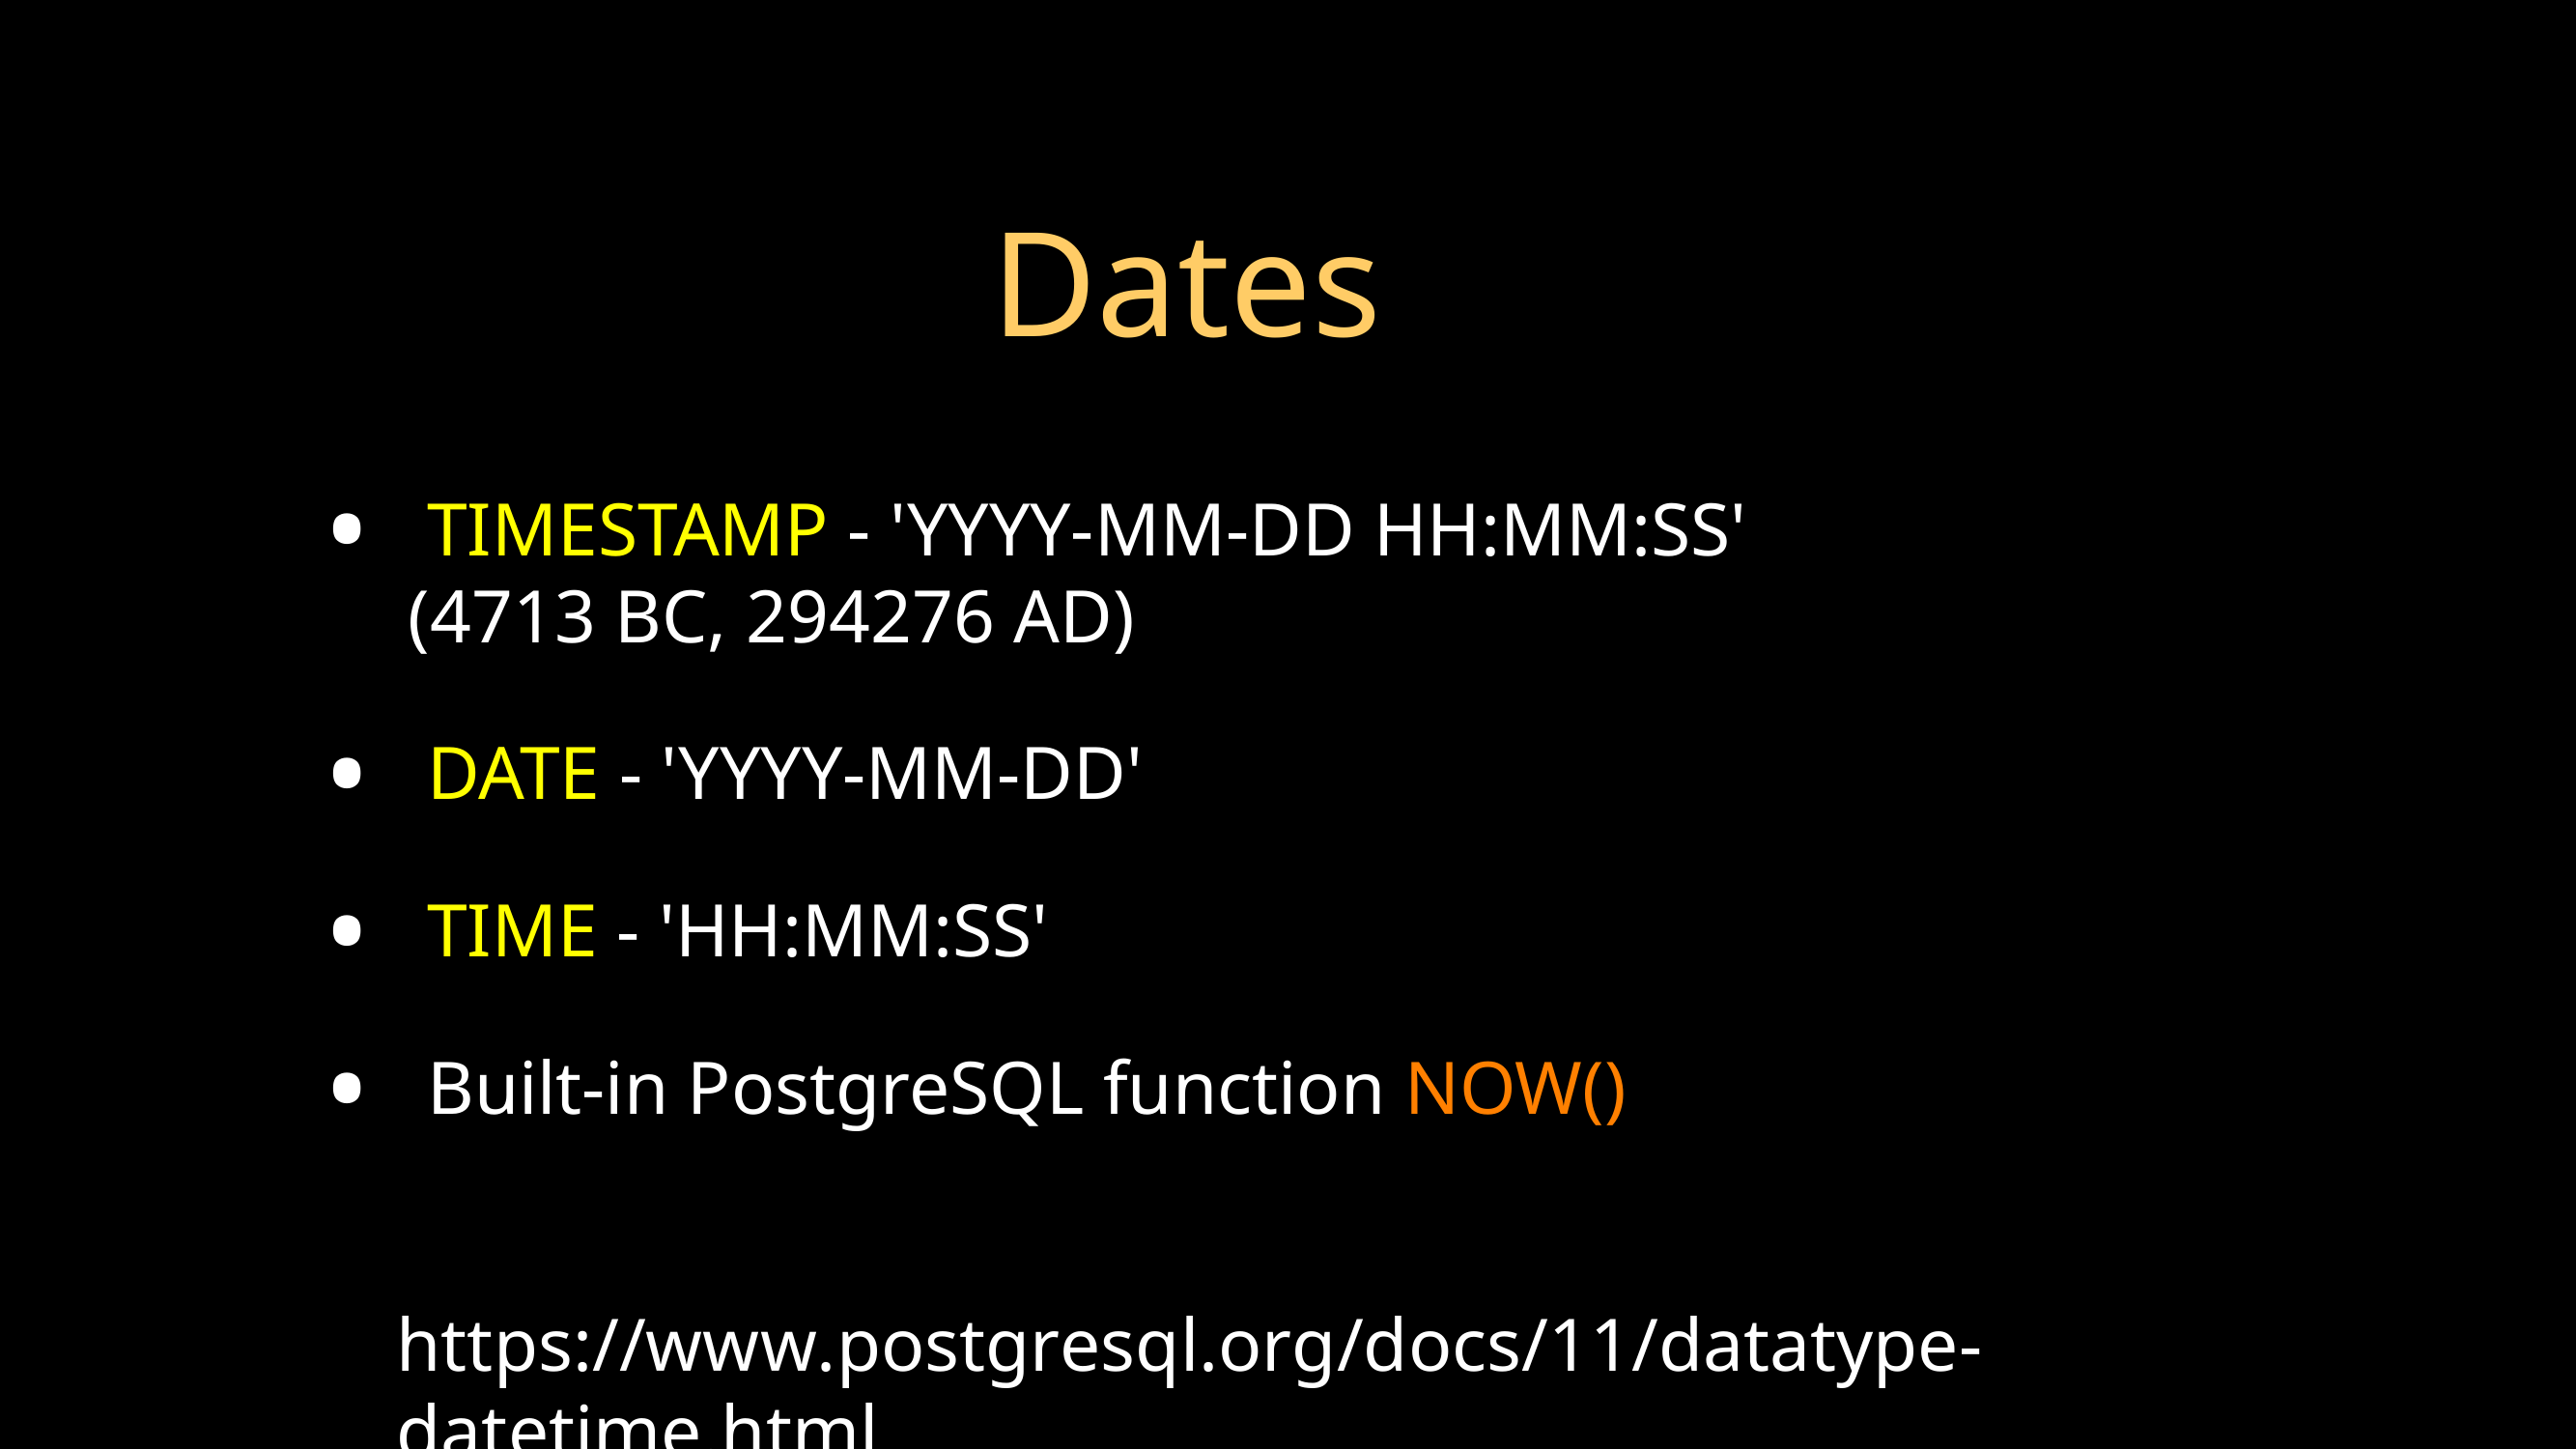

# Dates
 TIMESTAMP - 'YYYY-MM-DD HH:MM:SS'
(4713 BC, 294276 AD)
 DATE - 'YYYY-MM-DD'
 TIME - 'HH:MM:SS'
 Built-in PostgreSQL function NOW()
https://www.postgresql.org/docs/11/datatype-datetime.html